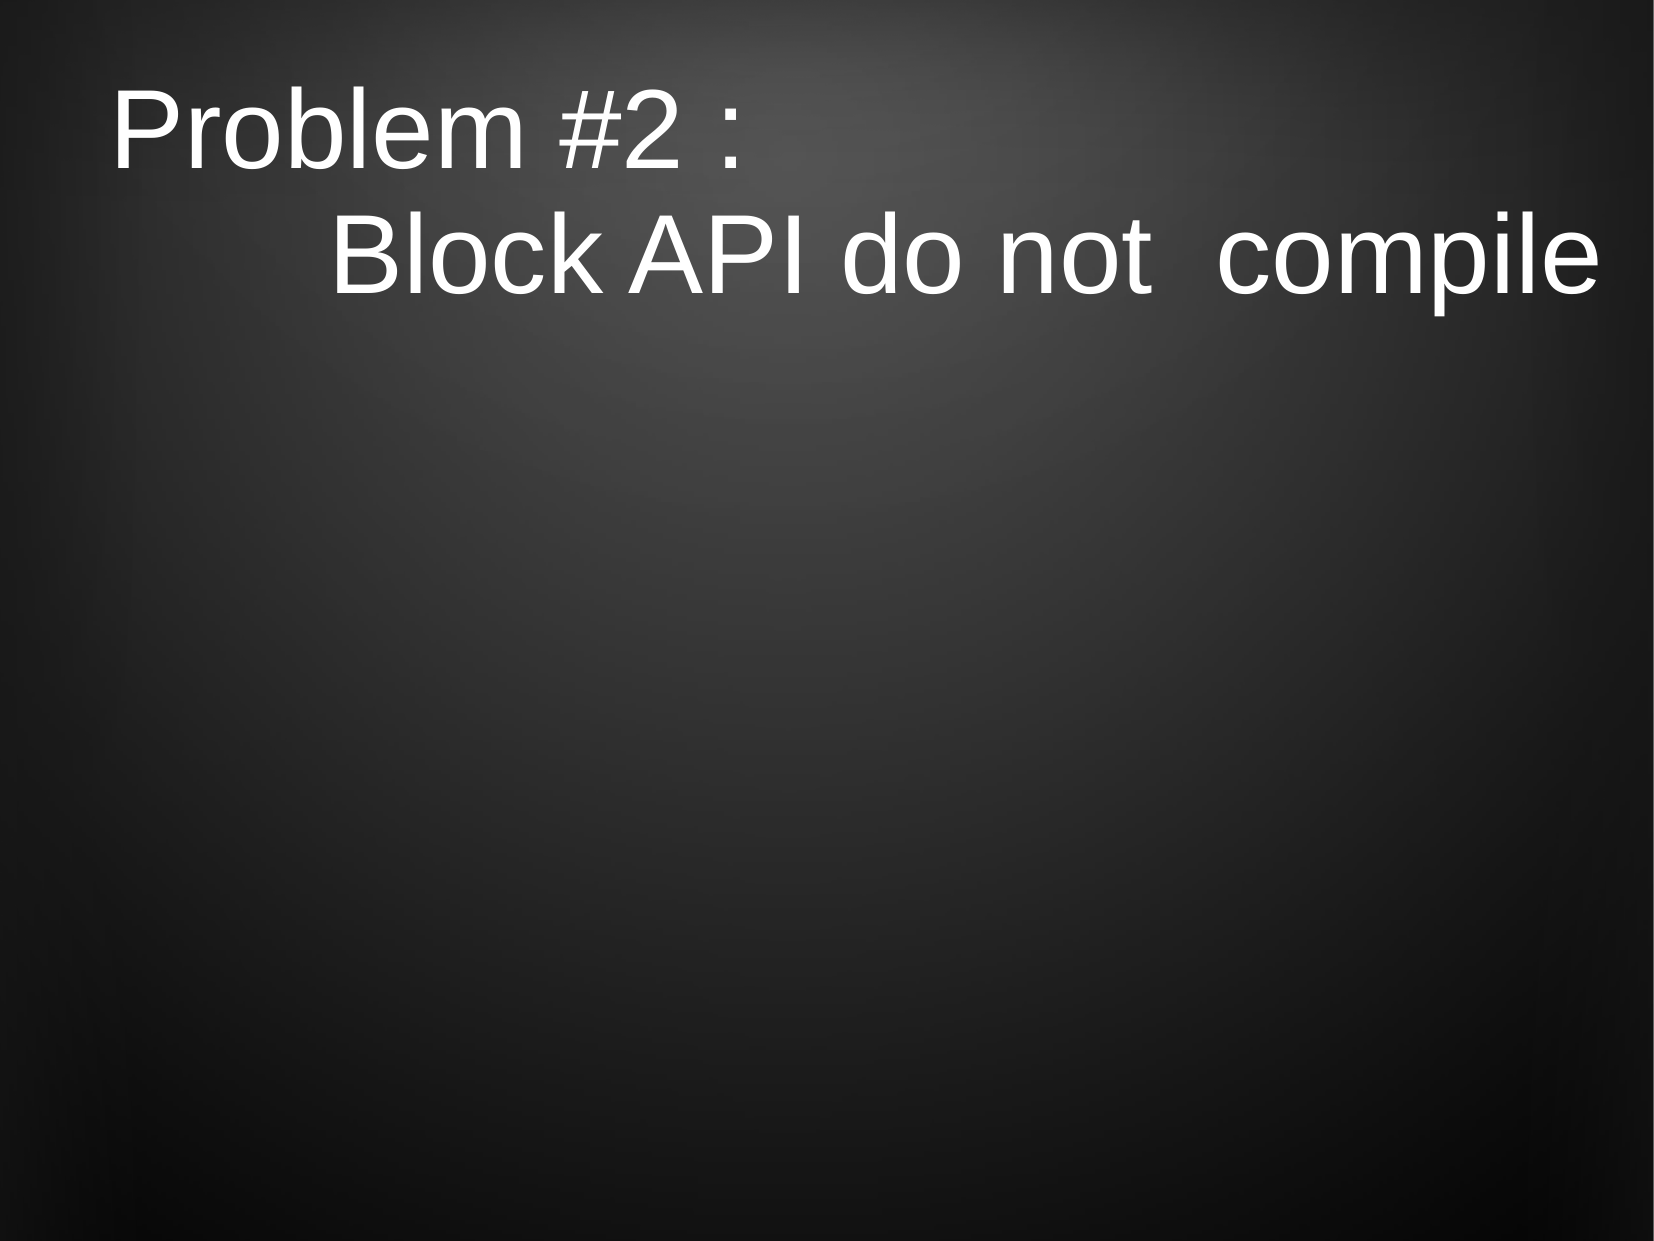

Problem #2 :
Block API do not compile